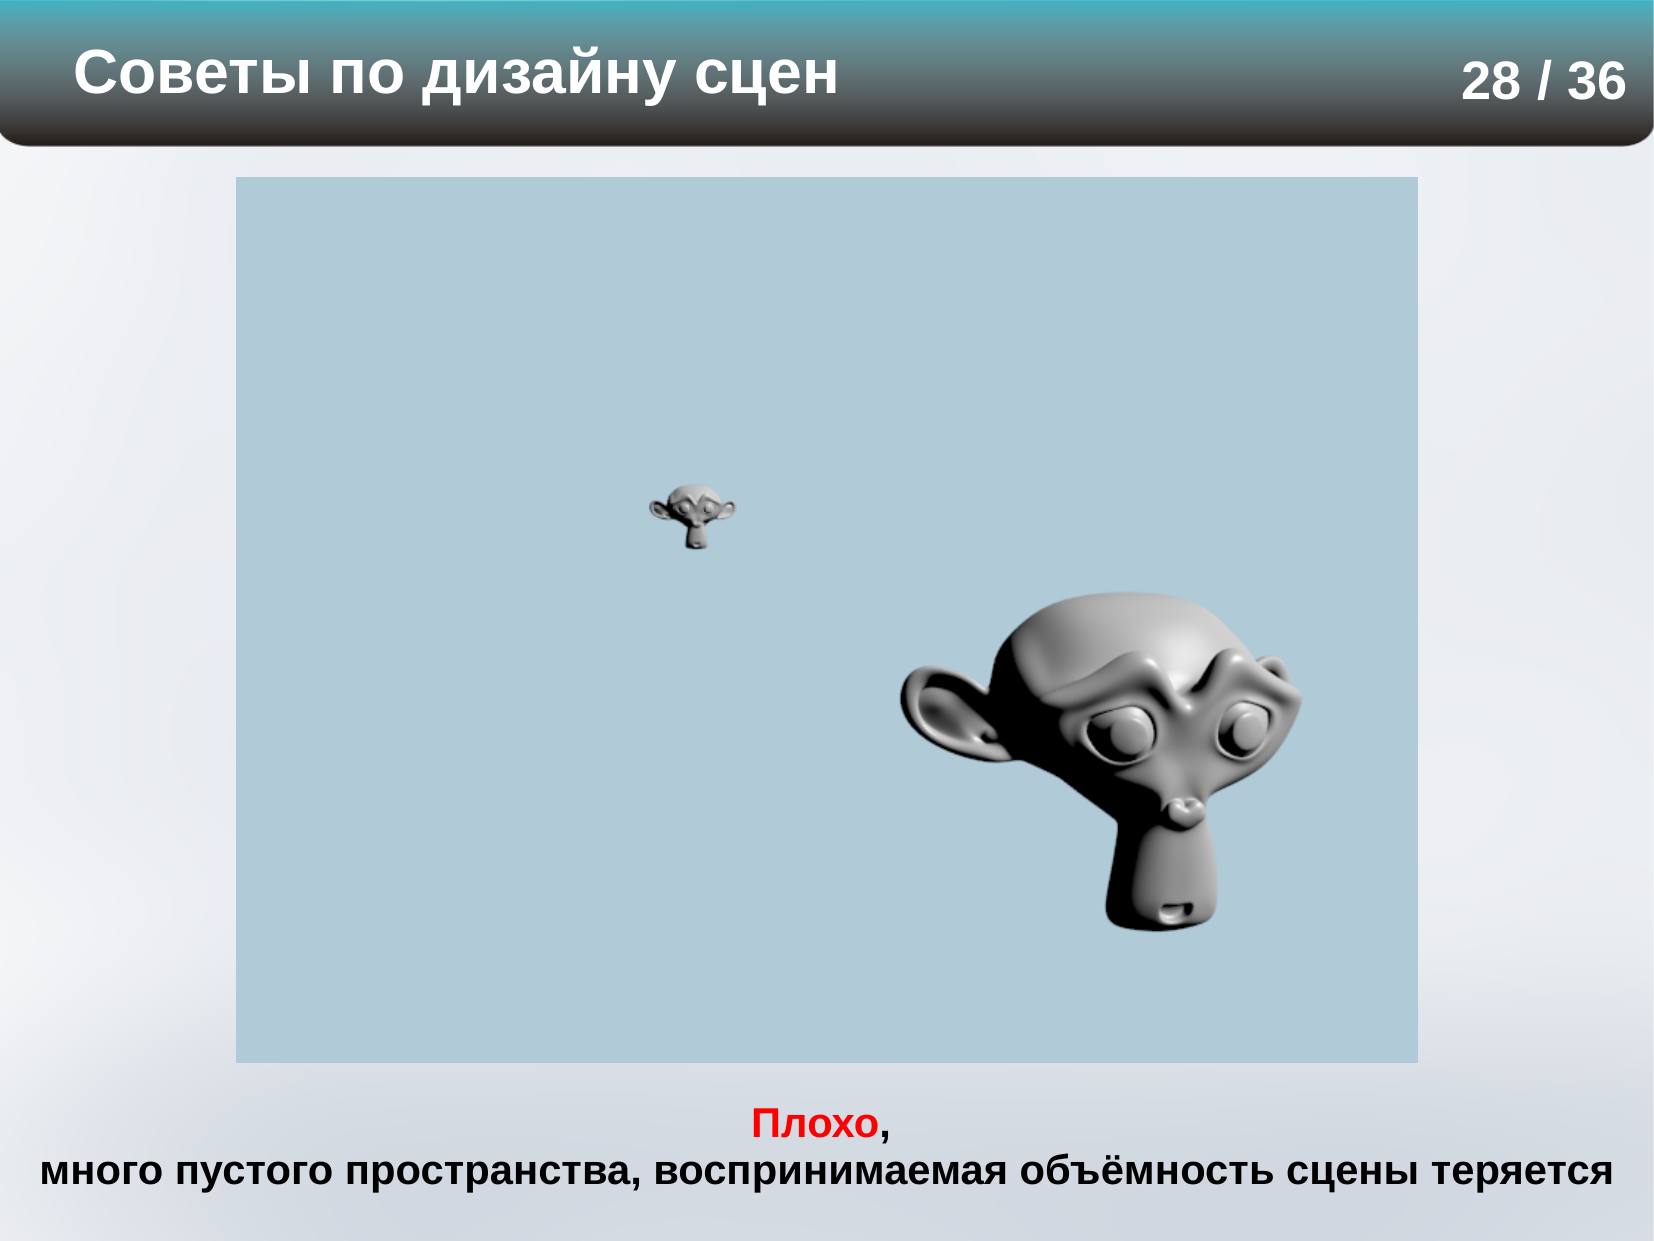

Советы по дизайну сцен
Плохо,
много пустого пространства, воспринимаемая объёмность сцены теряется